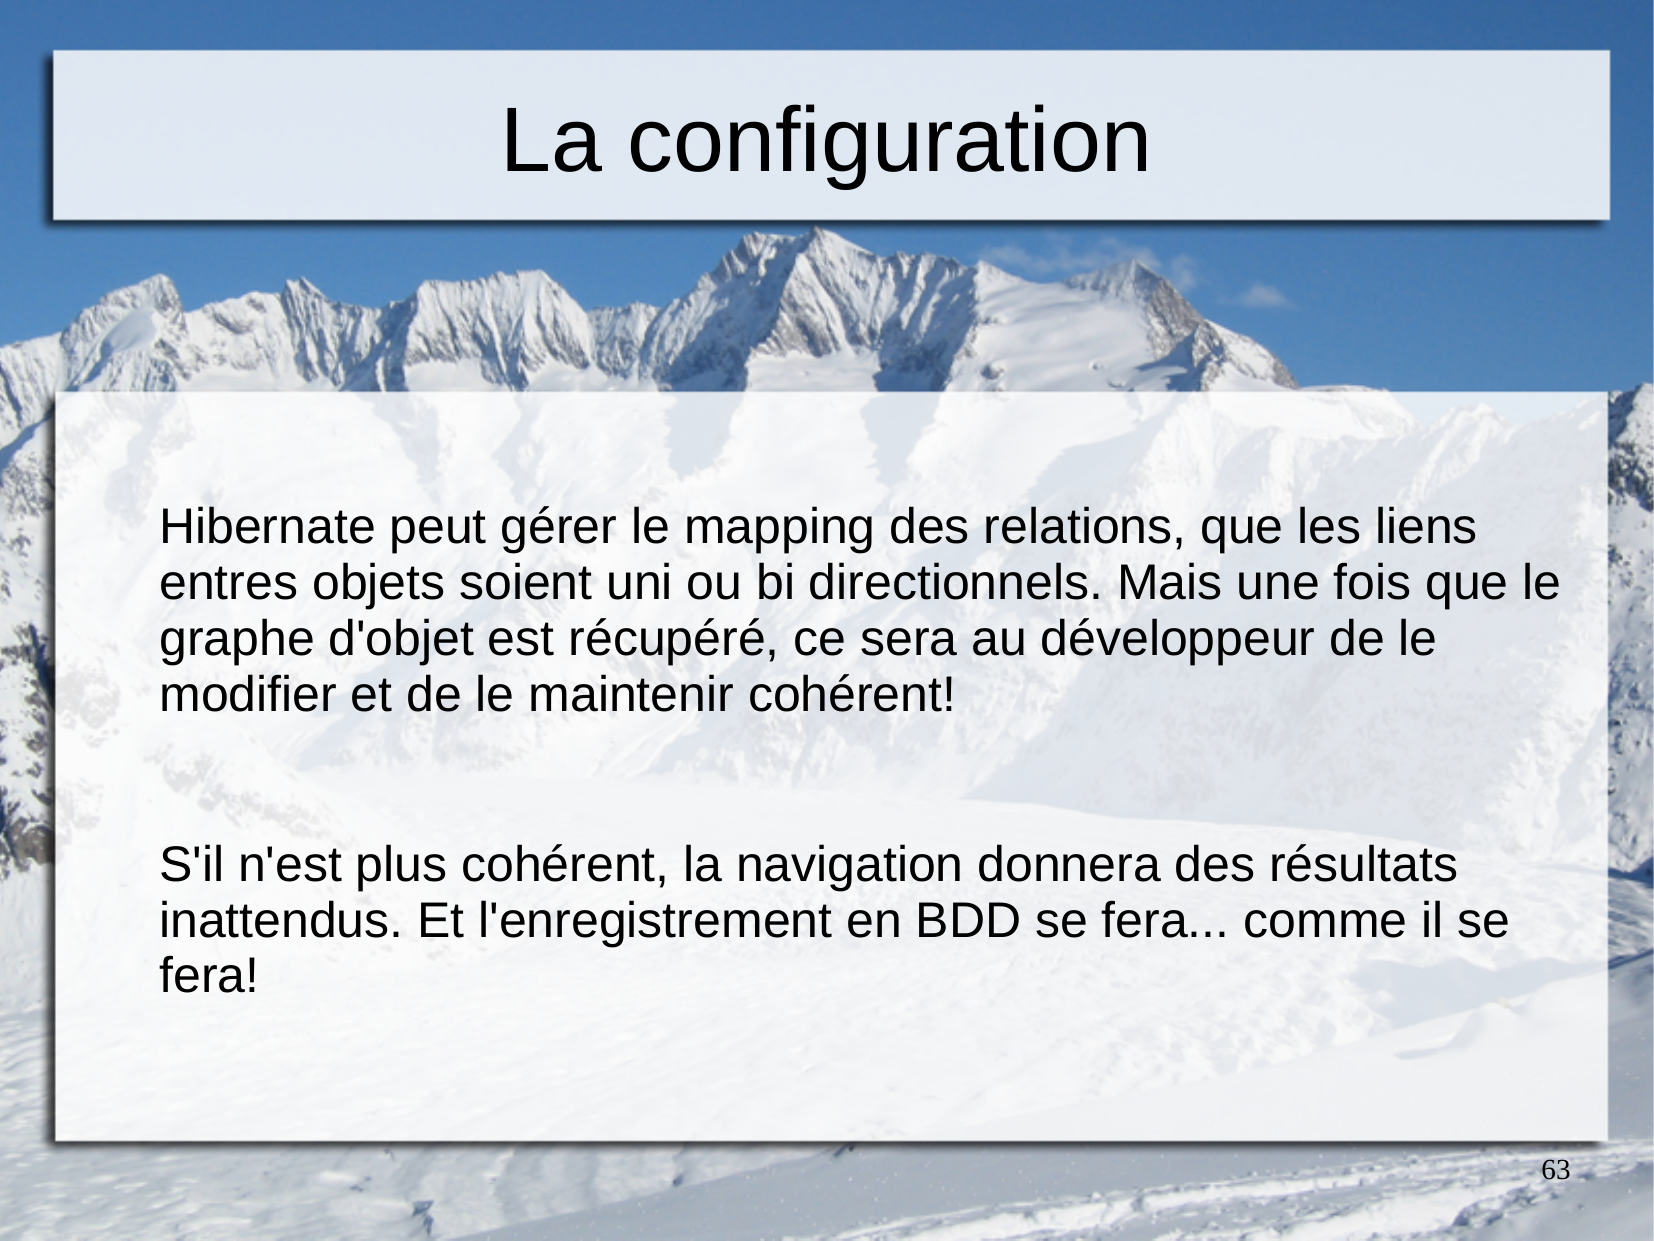

# La configuration
Hibernate peut gérer le mapping des relations, que les liens entres objets soient uni ou bi directionnels. Mais une fois que le graphe d'objet est récupéré, ce sera au développeur de le modifier et de le maintenir cohérent!
S'il n'est plus cohérent, la navigation donnera des résultats inattendus. Et l'enregistrement en BDD se fera... comme il se fera!
63